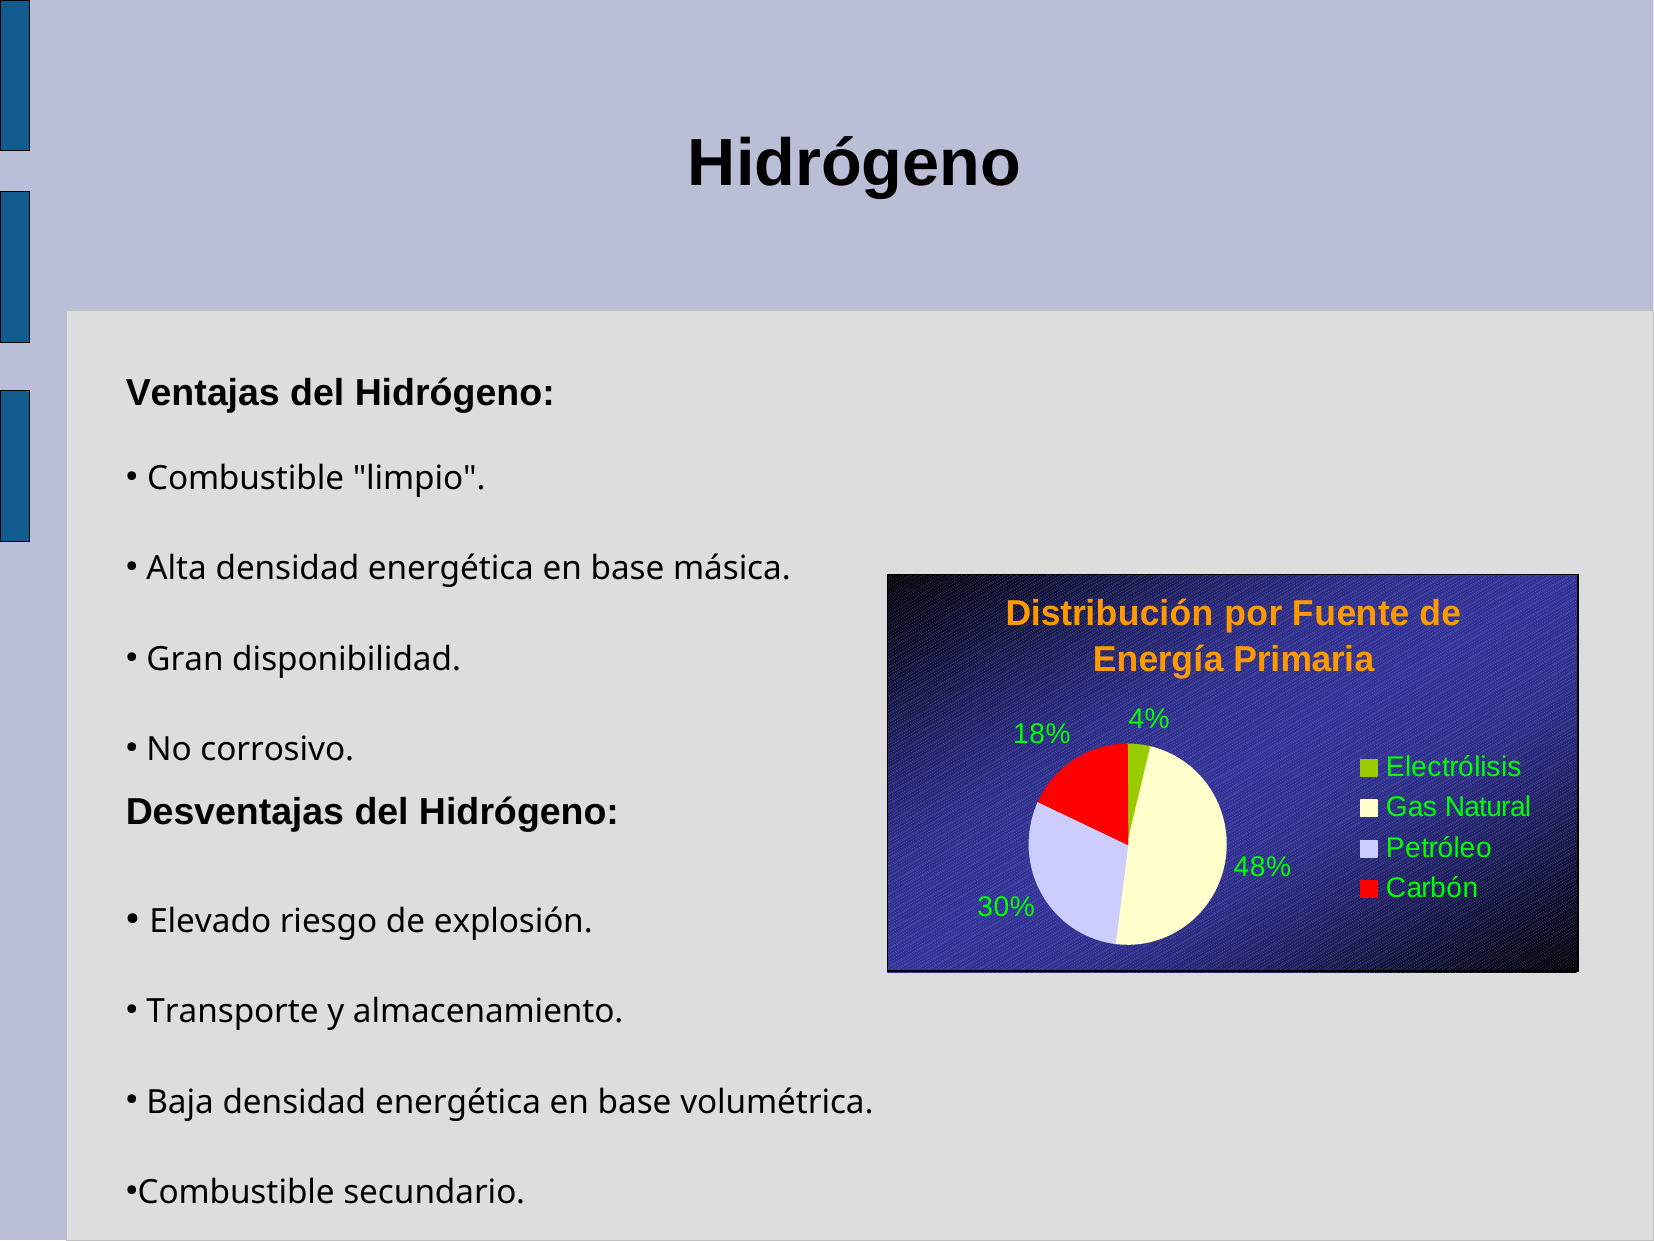

Hidrógeno
Ventajas del Hidrógeno:
 Combustible "limpio".
 Alta densidad energética en base másica.
 Gran disponibilidad.
 No corrosivo.
Desventajas del Hidrógeno:
 Elevado riesgo de explosión.
 Transporte y almacenamiento.
 Baja densidad energética en base volumétrica.
Combustible secundario.